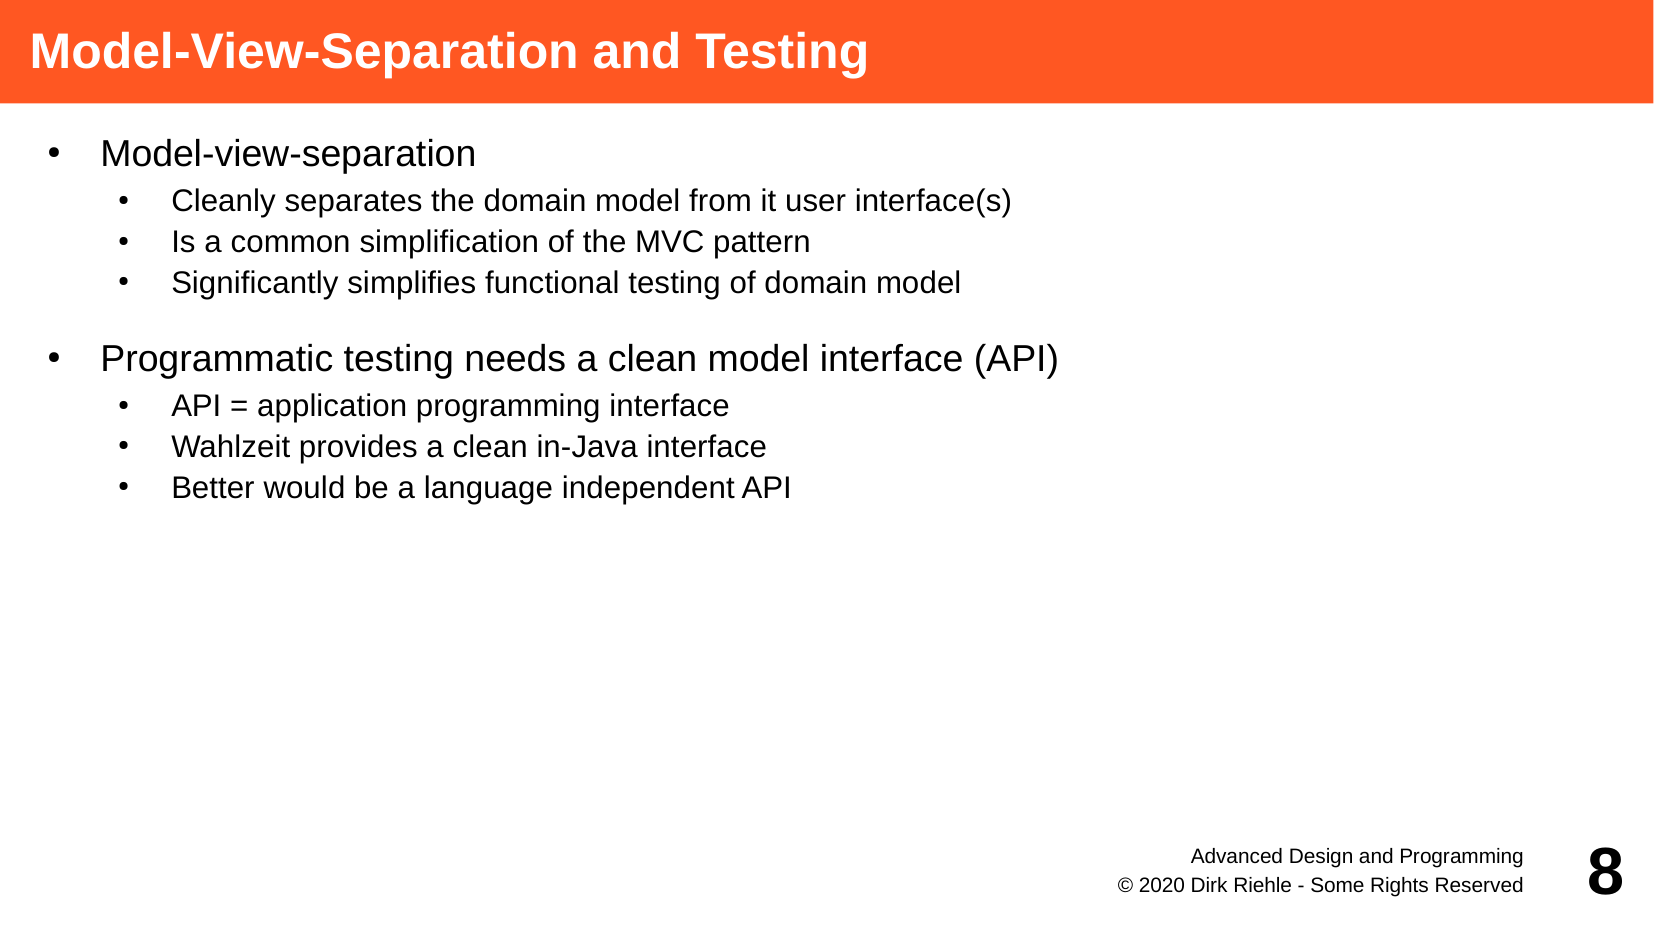

# Model-View-Separation and Testing
Model-view-separation
Cleanly separates the domain model from it user interface(s)
Is a common simplification of the MVC pattern
Significantly simplifies functional testing of domain model
Programmatic testing needs a clean model interface (API)
API = application programming interface
Wahlzeit provides a clean in-Java interface
Better would be a language independent API
Advanced Design and Programming
8
© 2020 Dirk Riehle - Some Rights Reserved